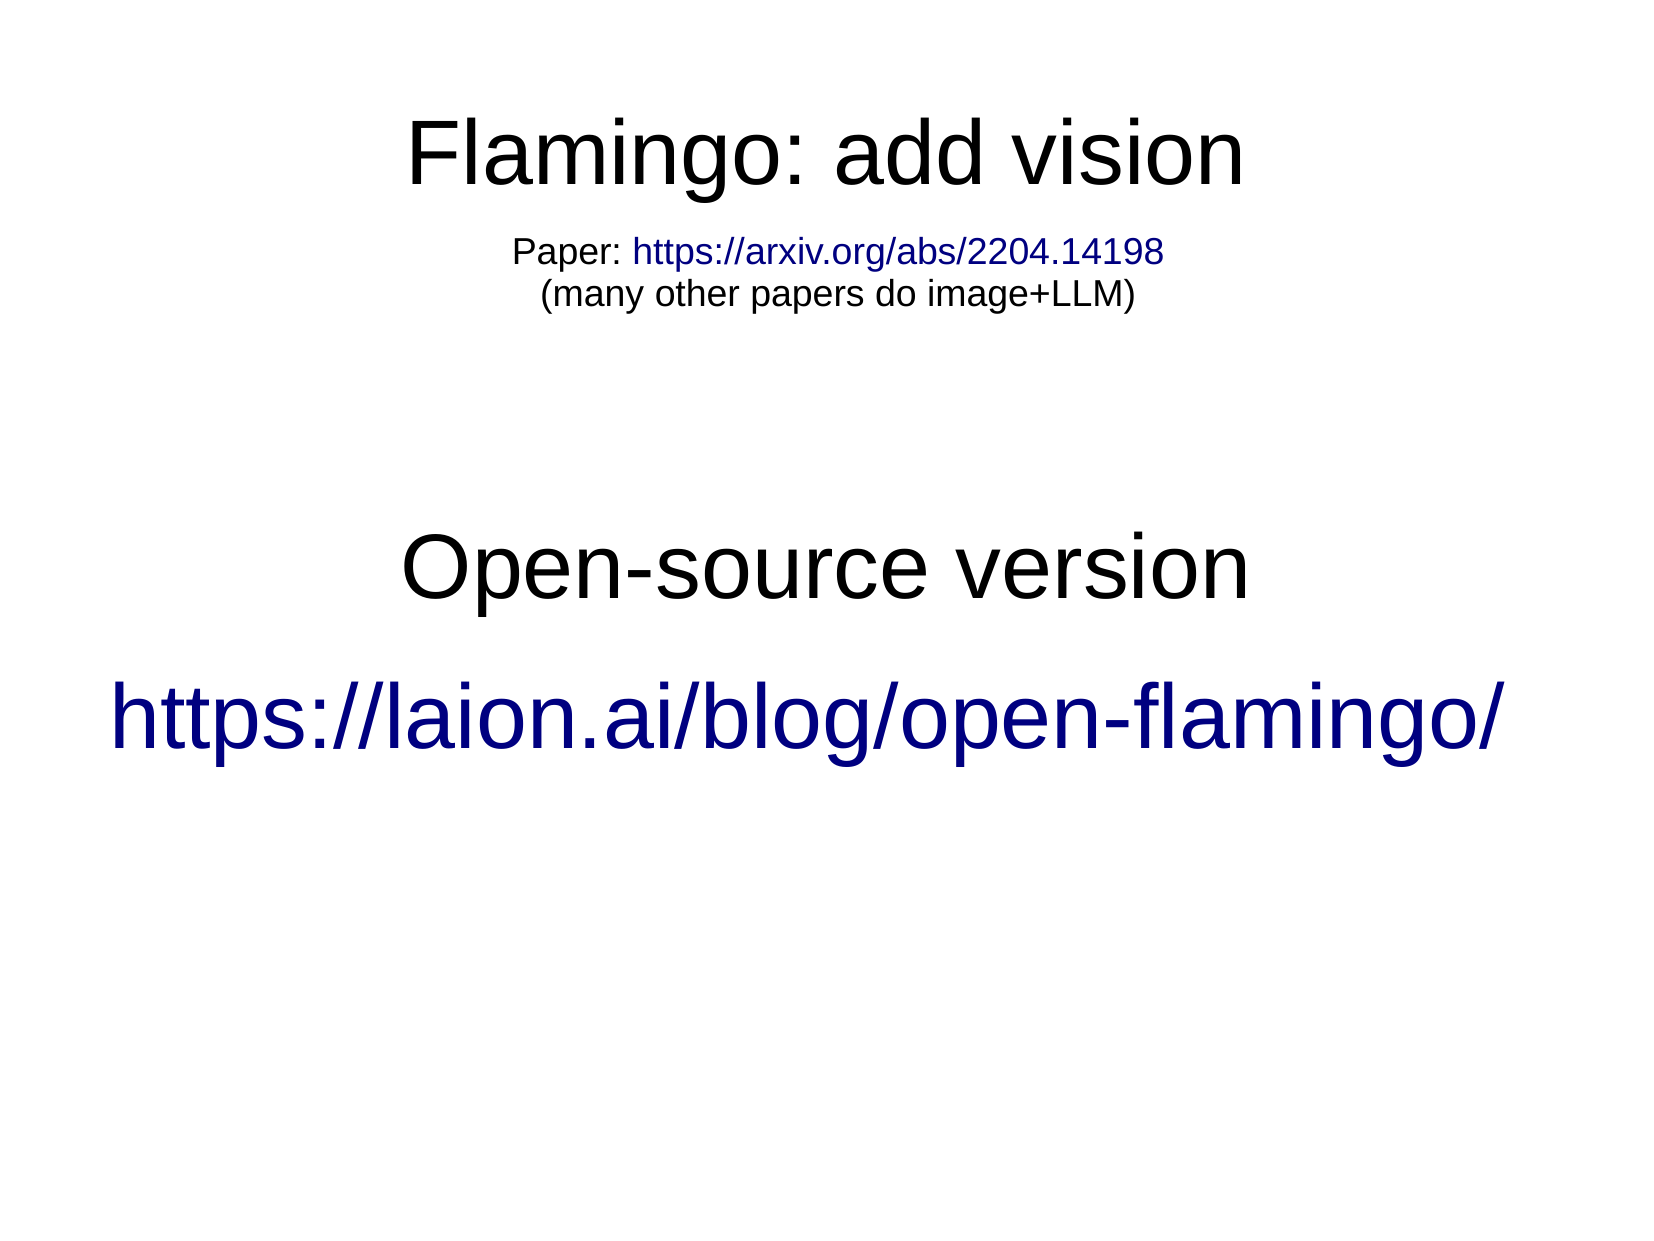

Flamingo: add vision
Paper: https://arxiv.org/abs/2204.14198
(many other papers do image+LLM)
# Open-source version
https://laion.ai/blog/open-flamingo/